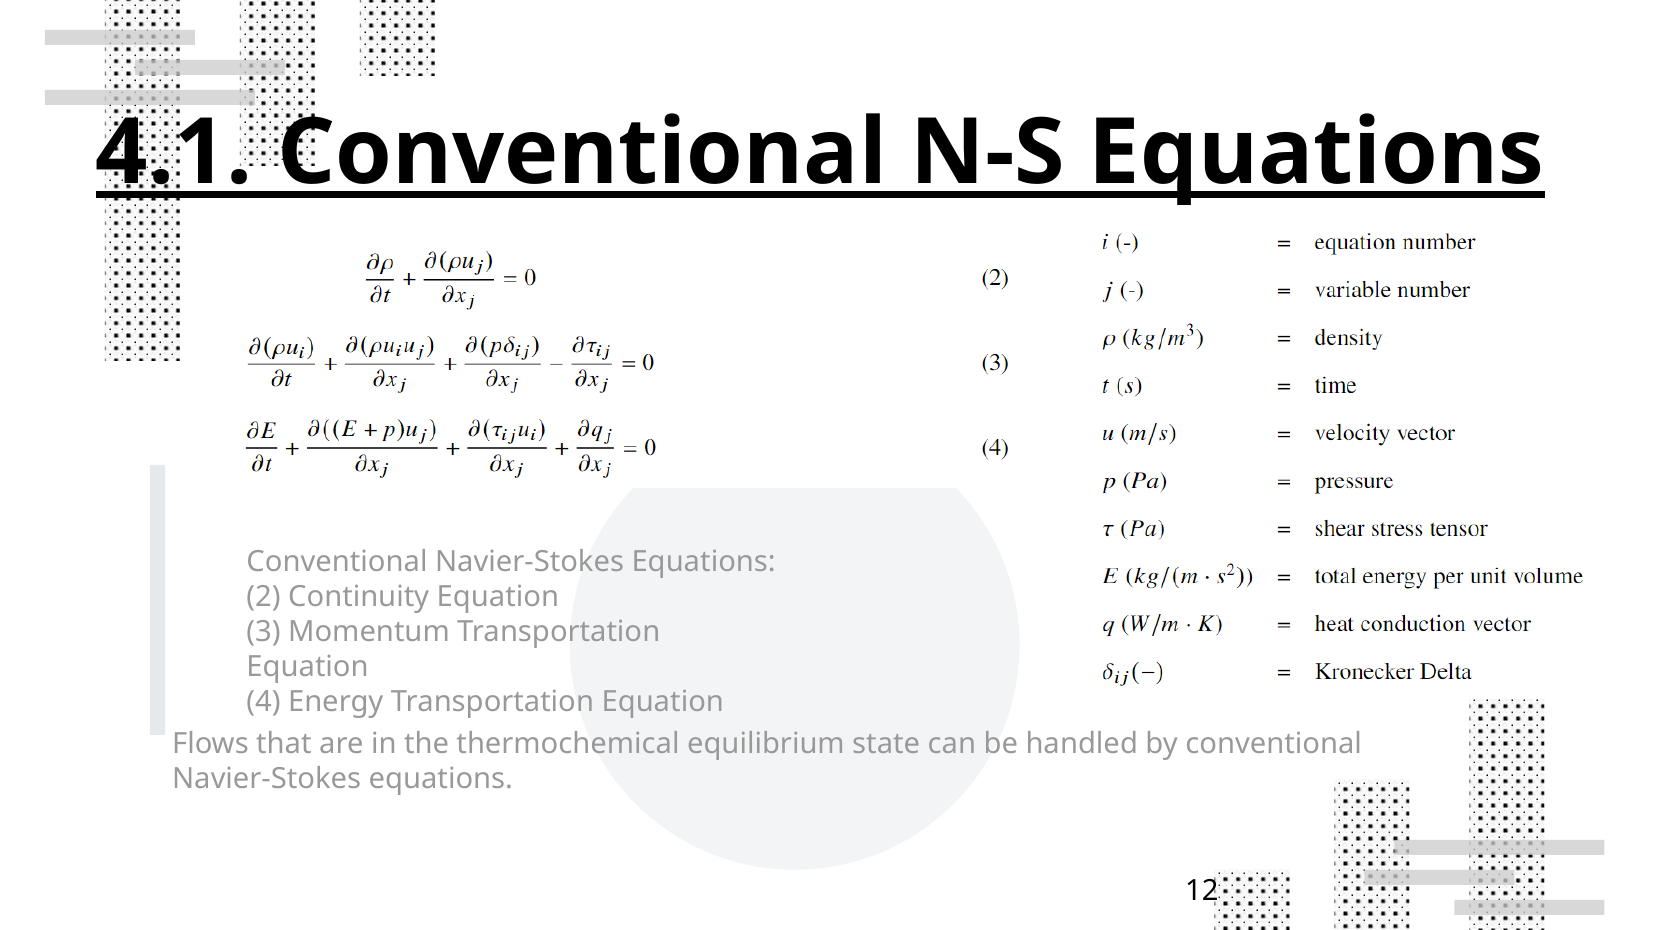

# 4.1. Conventional N-S Equations
Conventional Navier-Stokes Equations:
(2) Continuity Equation
(3) Momentum Transportation Equation
(4) Energy Transportation Equation
Flows that are in the thermochemical equilibrium state can be handled by conventional Navier-Stokes equations.
12